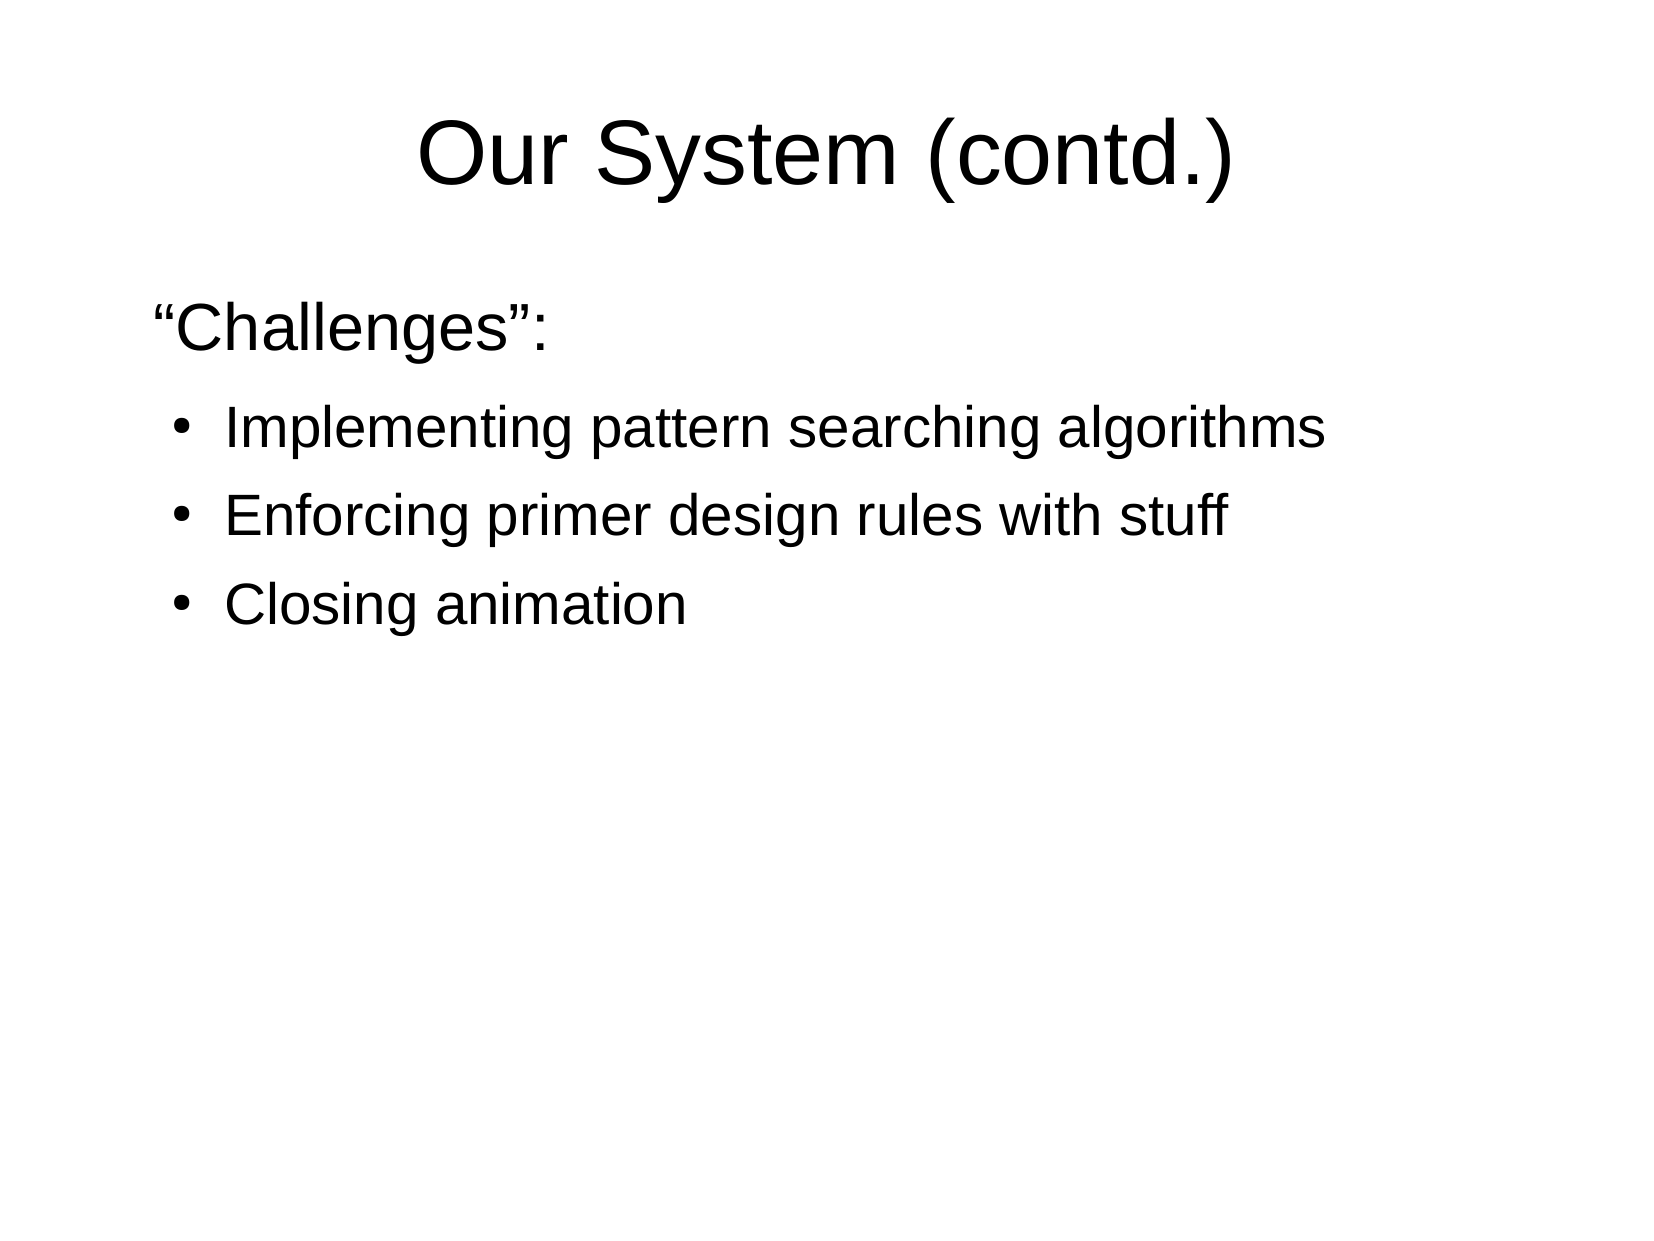

# Our System (contd.)
“Challenges”:
Implementing pattern searching algorithms
Enforcing primer design rules with stuff
Closing animation